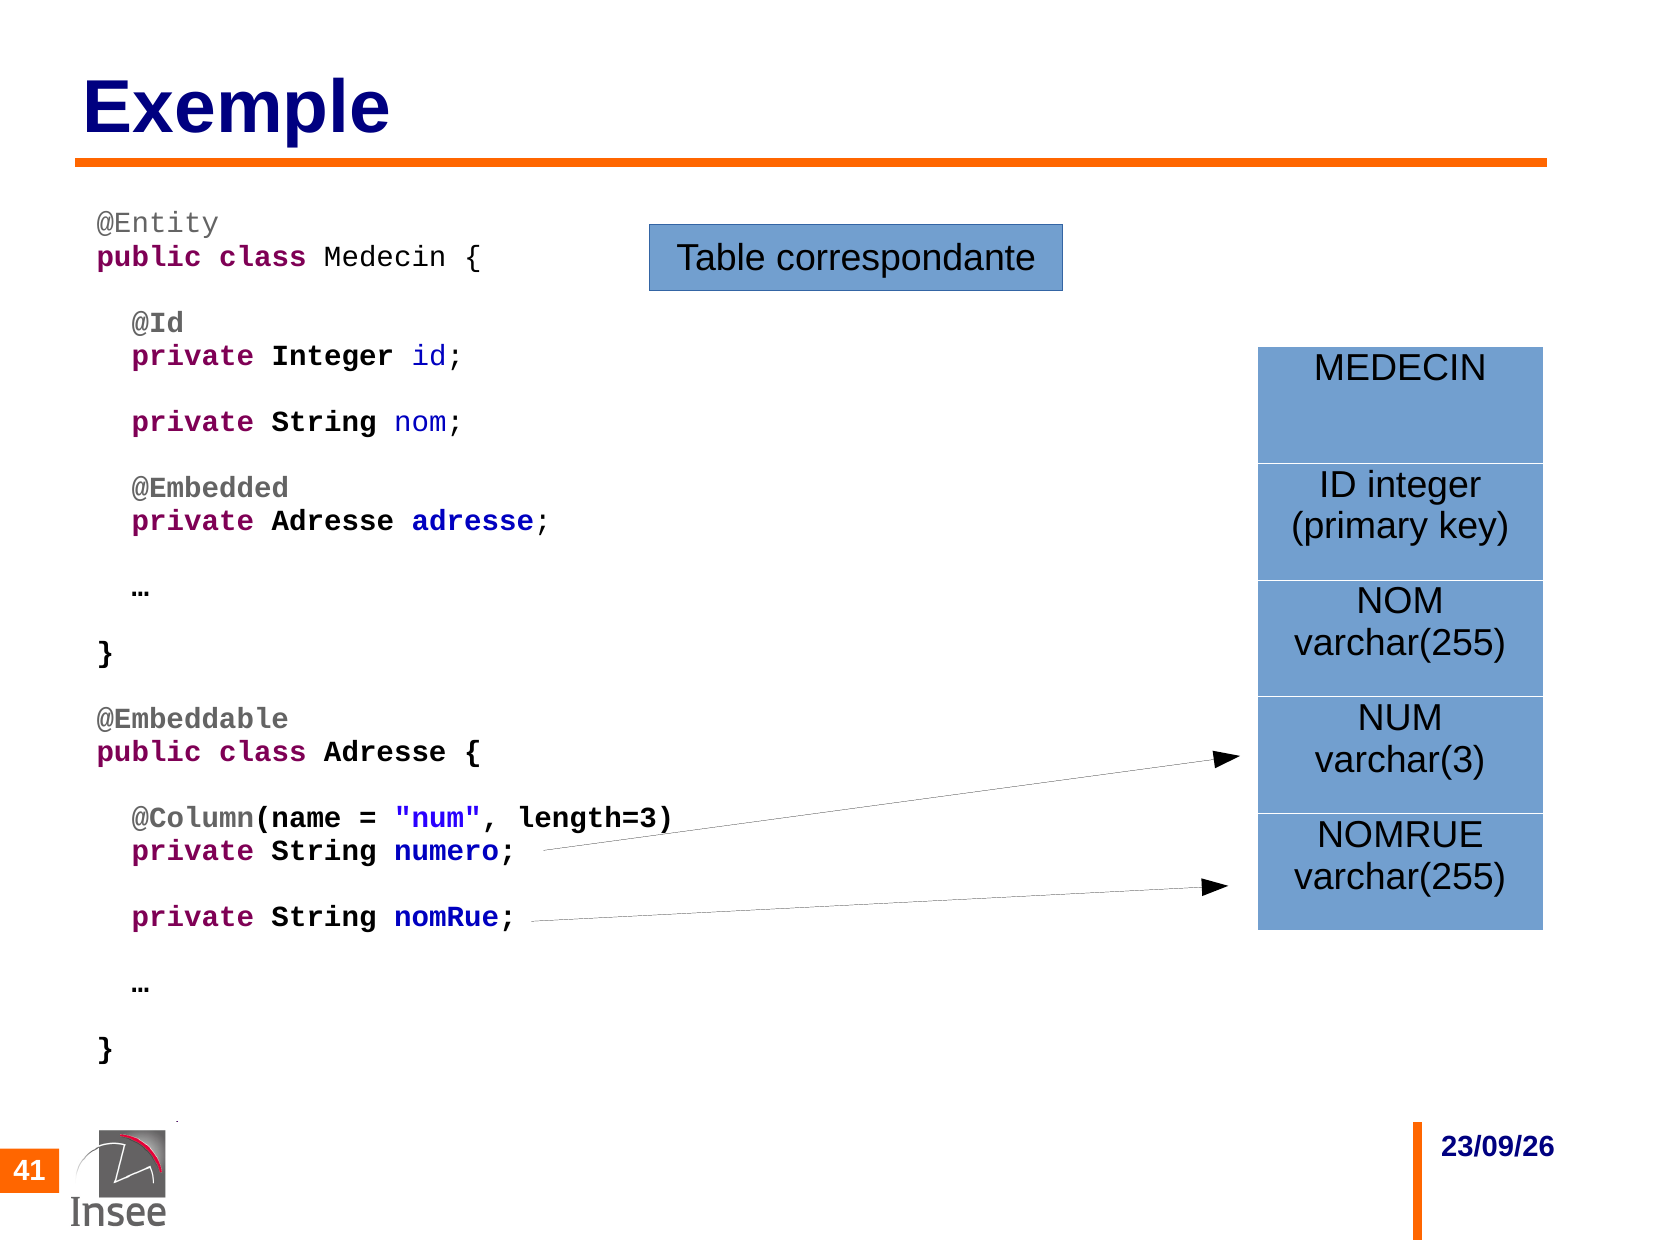

# Exemple
@Entity
public class Medecin {
 @Id
 private Integer id;
 private String nom;
 @Embedded
 private Adresse adresse;
 …
}
@Embeddable
public class Adresse {
 @Column(name = "num", length=3)
 private String numero;
 private String nomRue;
 …
}
Table correspondante
| MEDECIN |
| --- |
| ID integer (primary key) |
| NOM varchar(255) |
| NUM varchar(3) |
| NOMRUE varchar(255) |
41